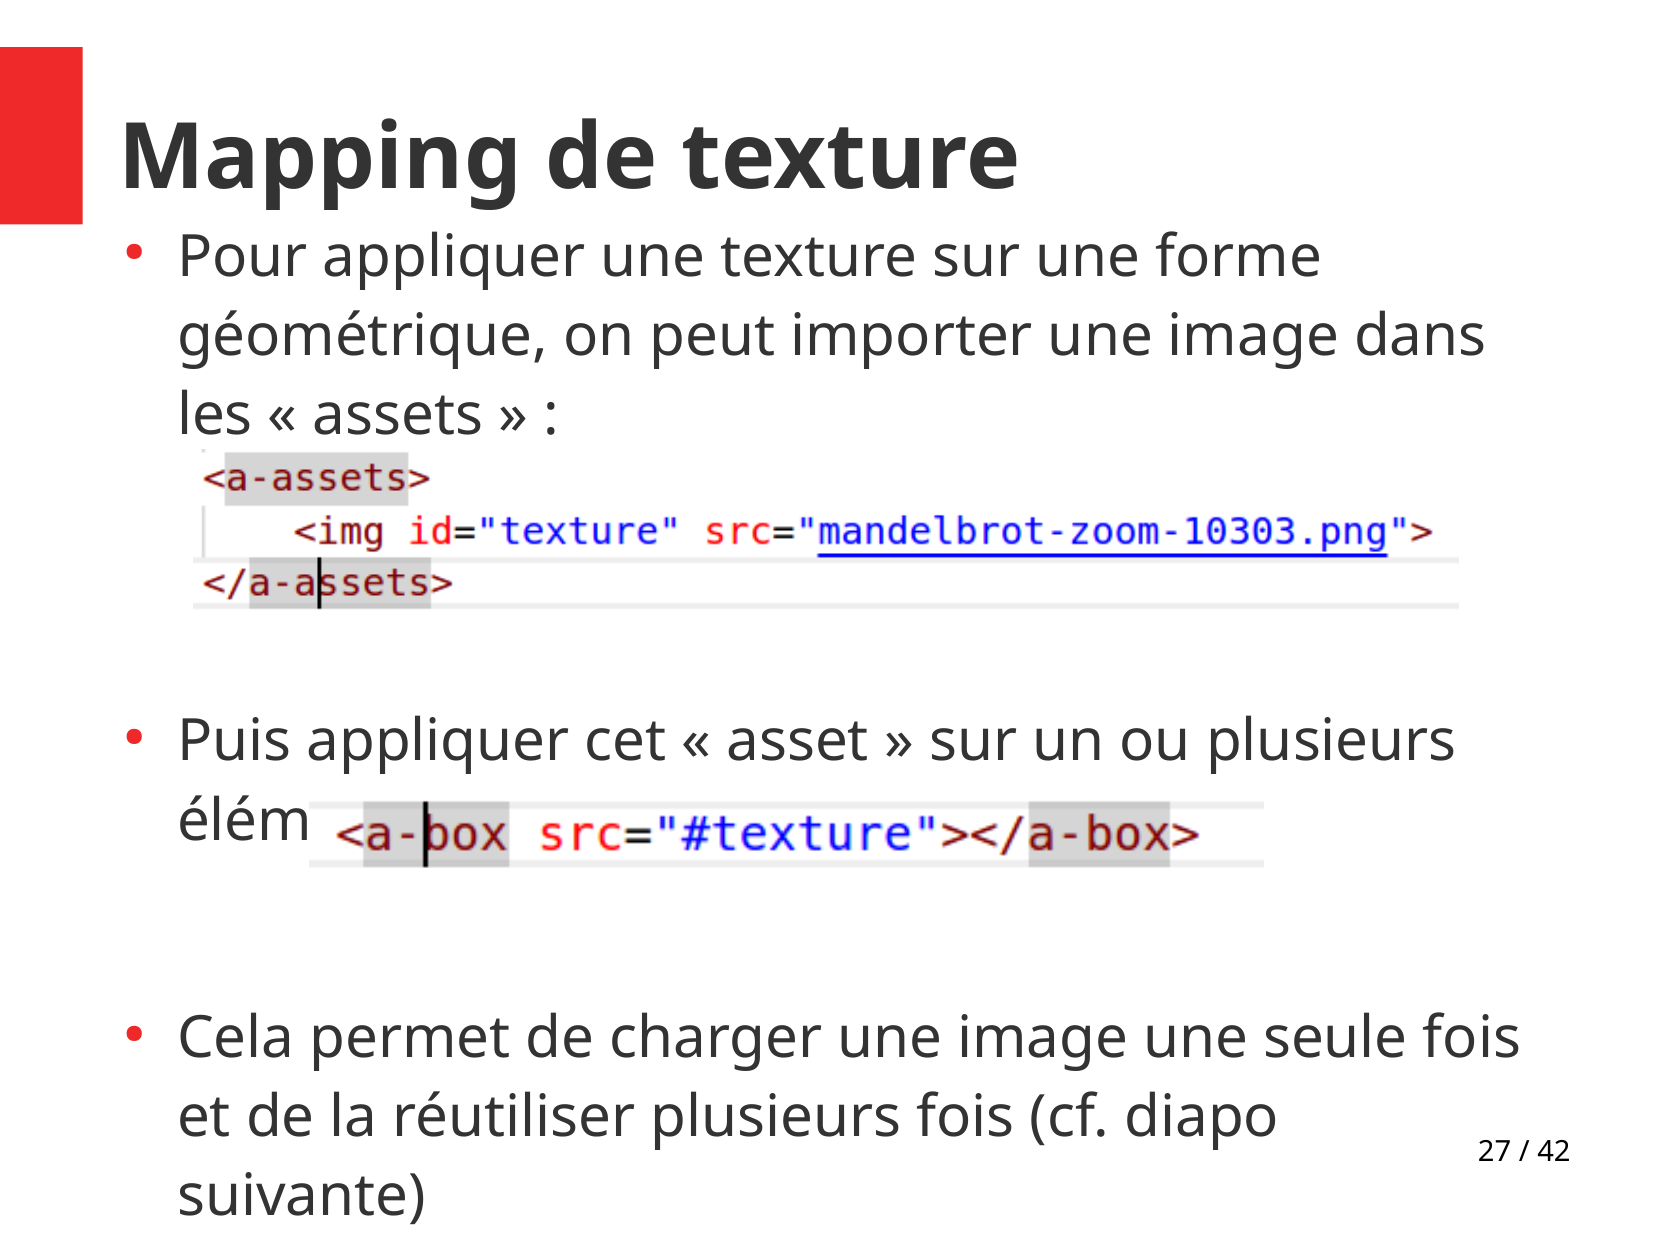

# Mapping de texture
Pour appliquer une texture sur une forme géométrique, on peut importer une image dans les « assets » :
Puis appliquer cet « asset » sur un ou plusieurs éléments de la scène :
Cela permet de charger une image une seule fois et de la réutiliser plusieurs fois (cf. diapo suivante)
27